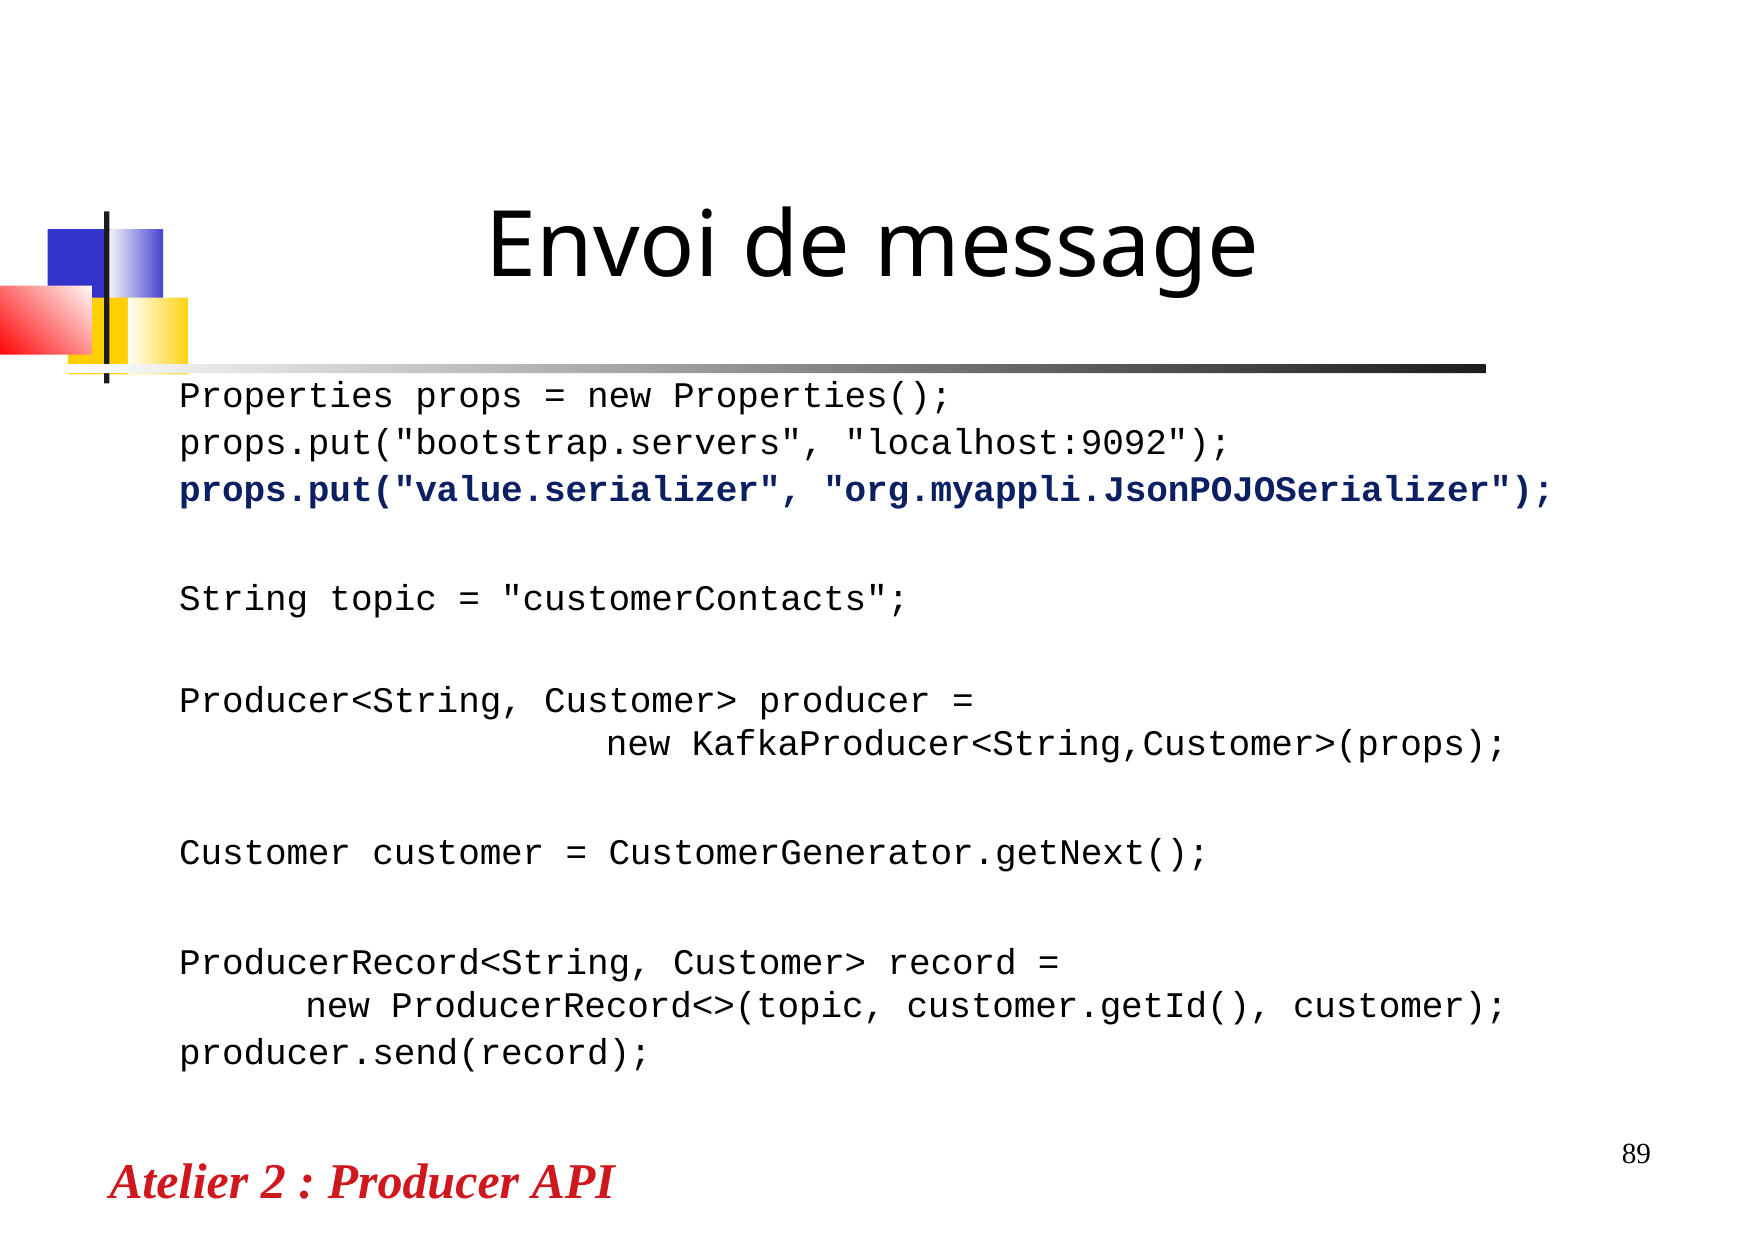

# Envoi de message
Properties props = new Properties();
props.put("bootstrap.servers", "localhost:9092");
props.put("value.serializer", "org.myappli.JsonPOJOSerializer");
String topic = "customerContacts";
Producer<String, Customer> producer =
 new KafkaProducer<String,Customer>(props);
Customer customer = CustomerGenerator.getNext();
ProducerRecord<String, Customer> record =
 new ProducerRecord<>(topic, customer.getId(), customer);
producer.send(record);
Atelier 2 : Producer API